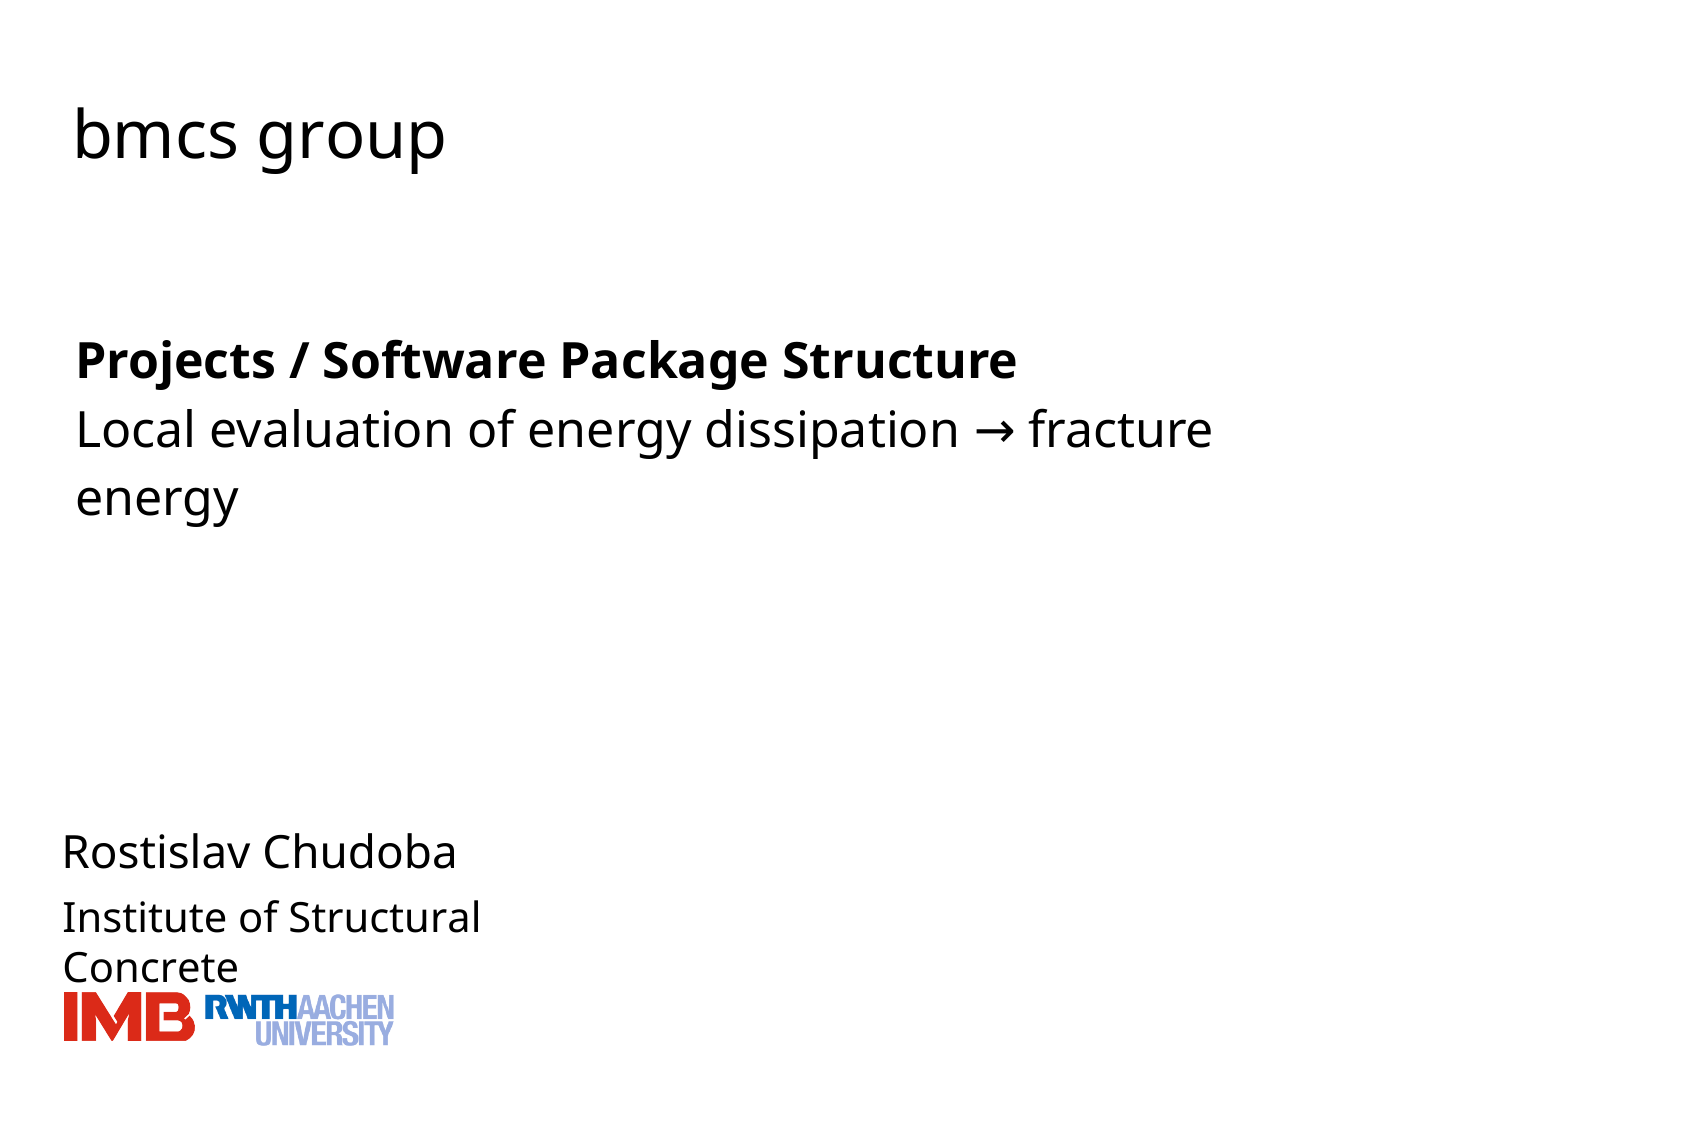

bmcs group
Projects / Software Package Structure
Local evaluation of energy dissipation → fracture energy
Rostislav Chudoba
Institute of Structural Concrete